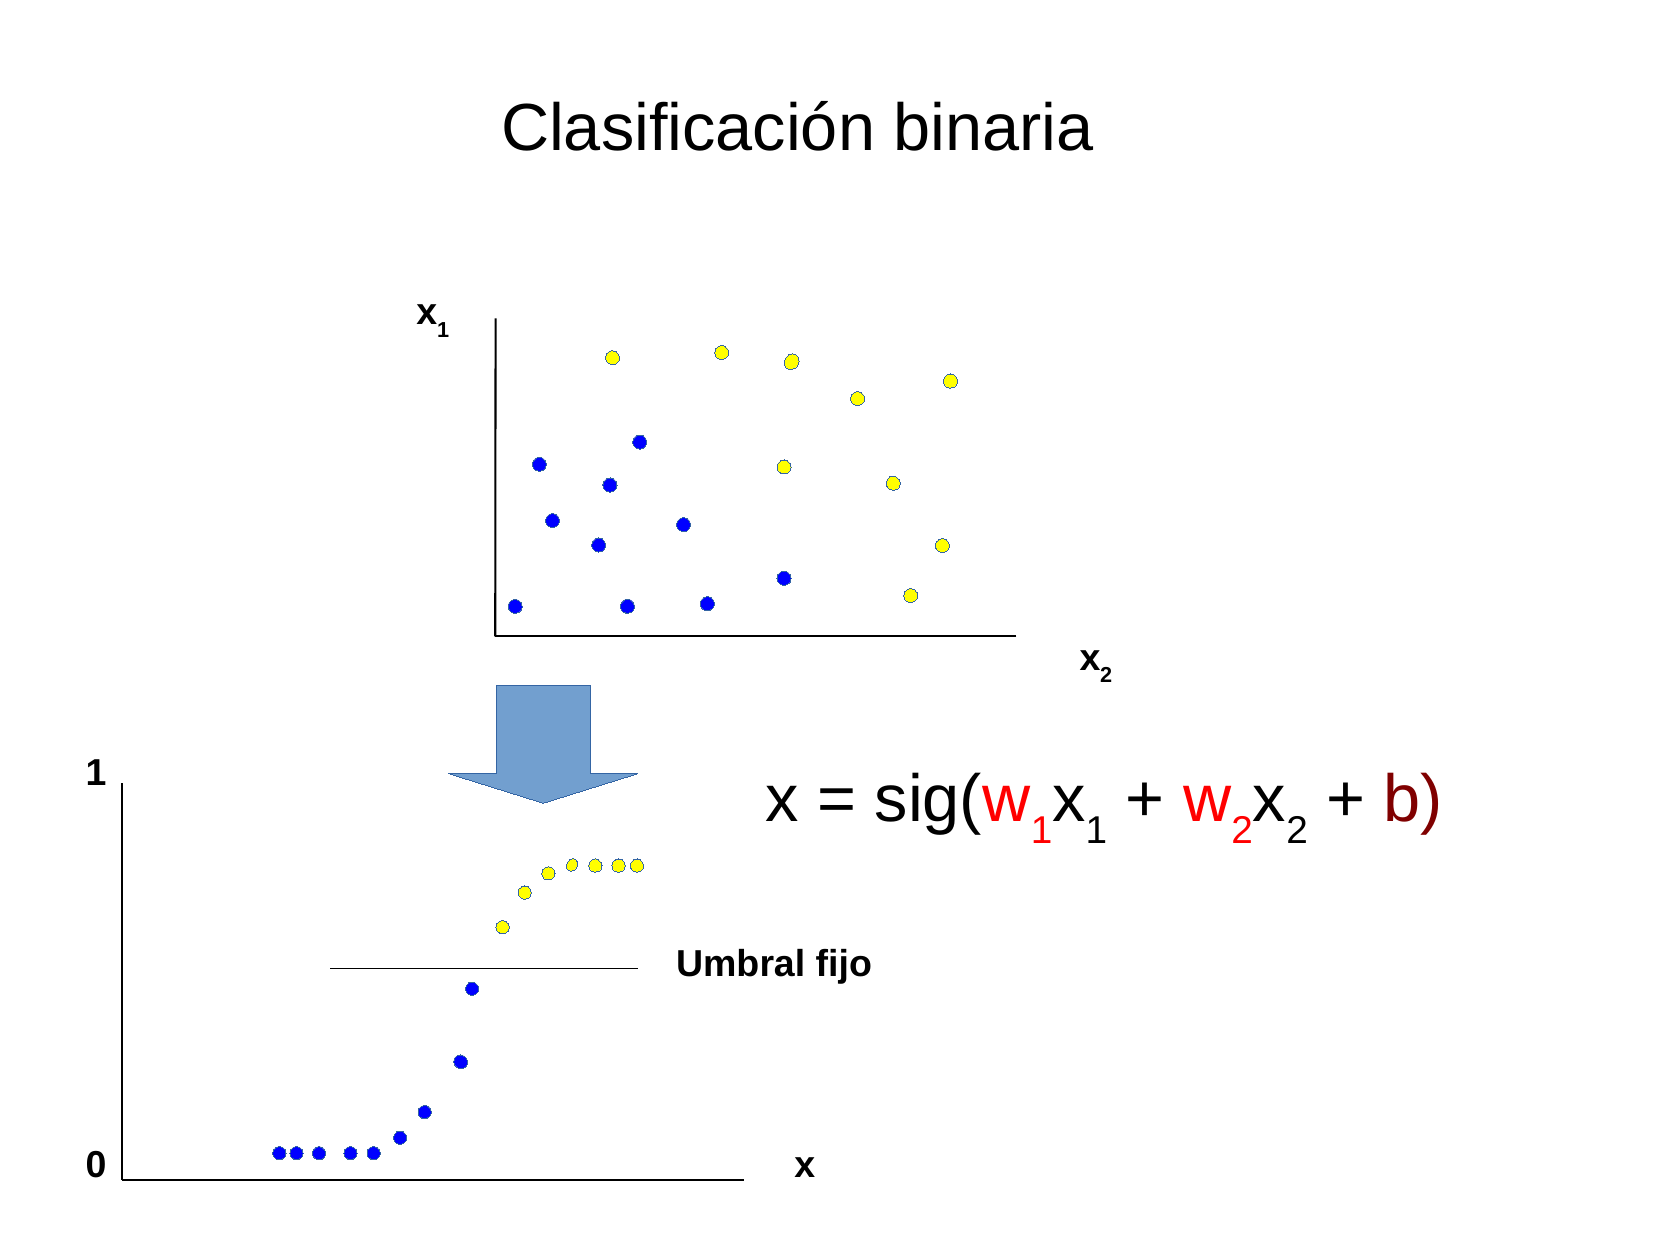

# Clasificación binaria
x1
x2
x = sig(w1x1 + w2x2 + b)
1
Umbral fijo
0
x